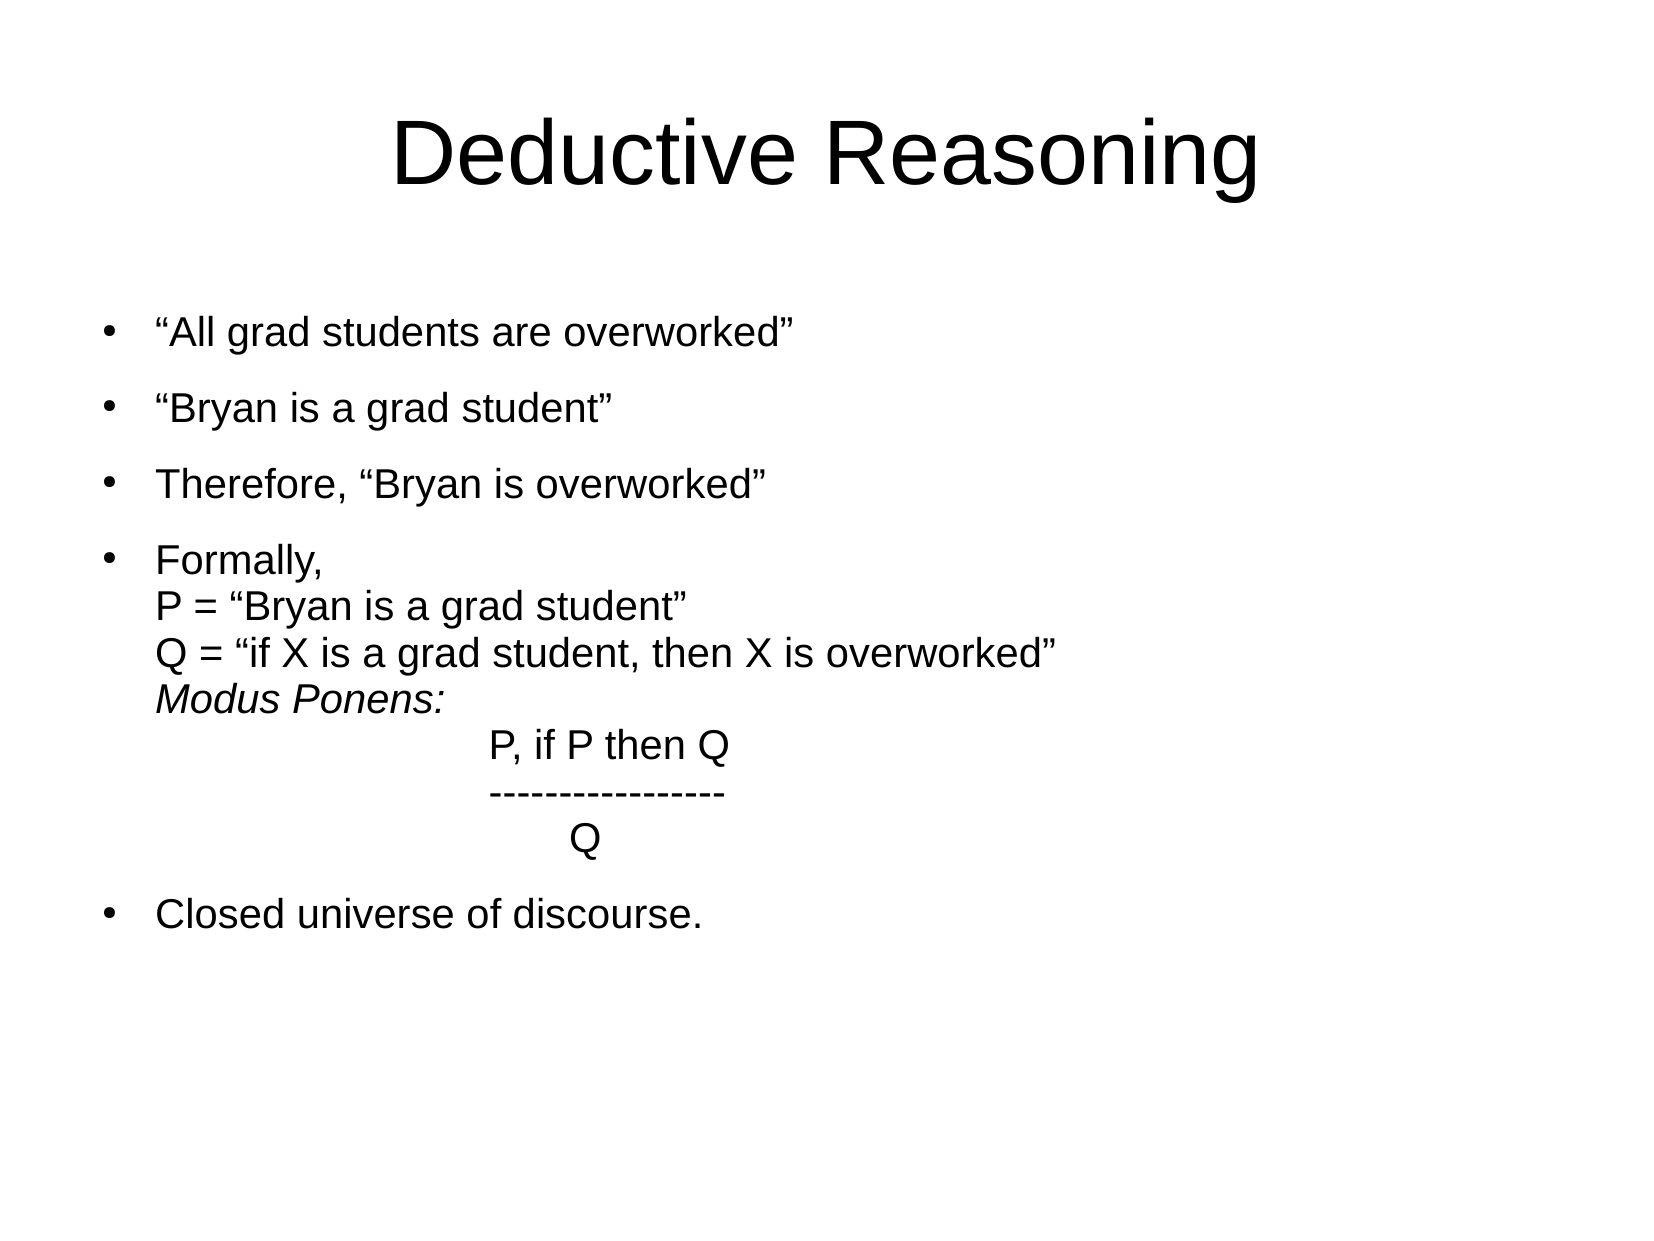

# Deductive Reasoning
“All grad students are overworked”
“Bryan is a grad student”
Therefore, “Bryan is overworked”
Formally,
P = “Bryan is a grad student”
Q = “if X is a grad student, then X is overworked”
Modus Ponens:
 P, if P then Q
 -----------------
 Q
Closed universe of discourse.